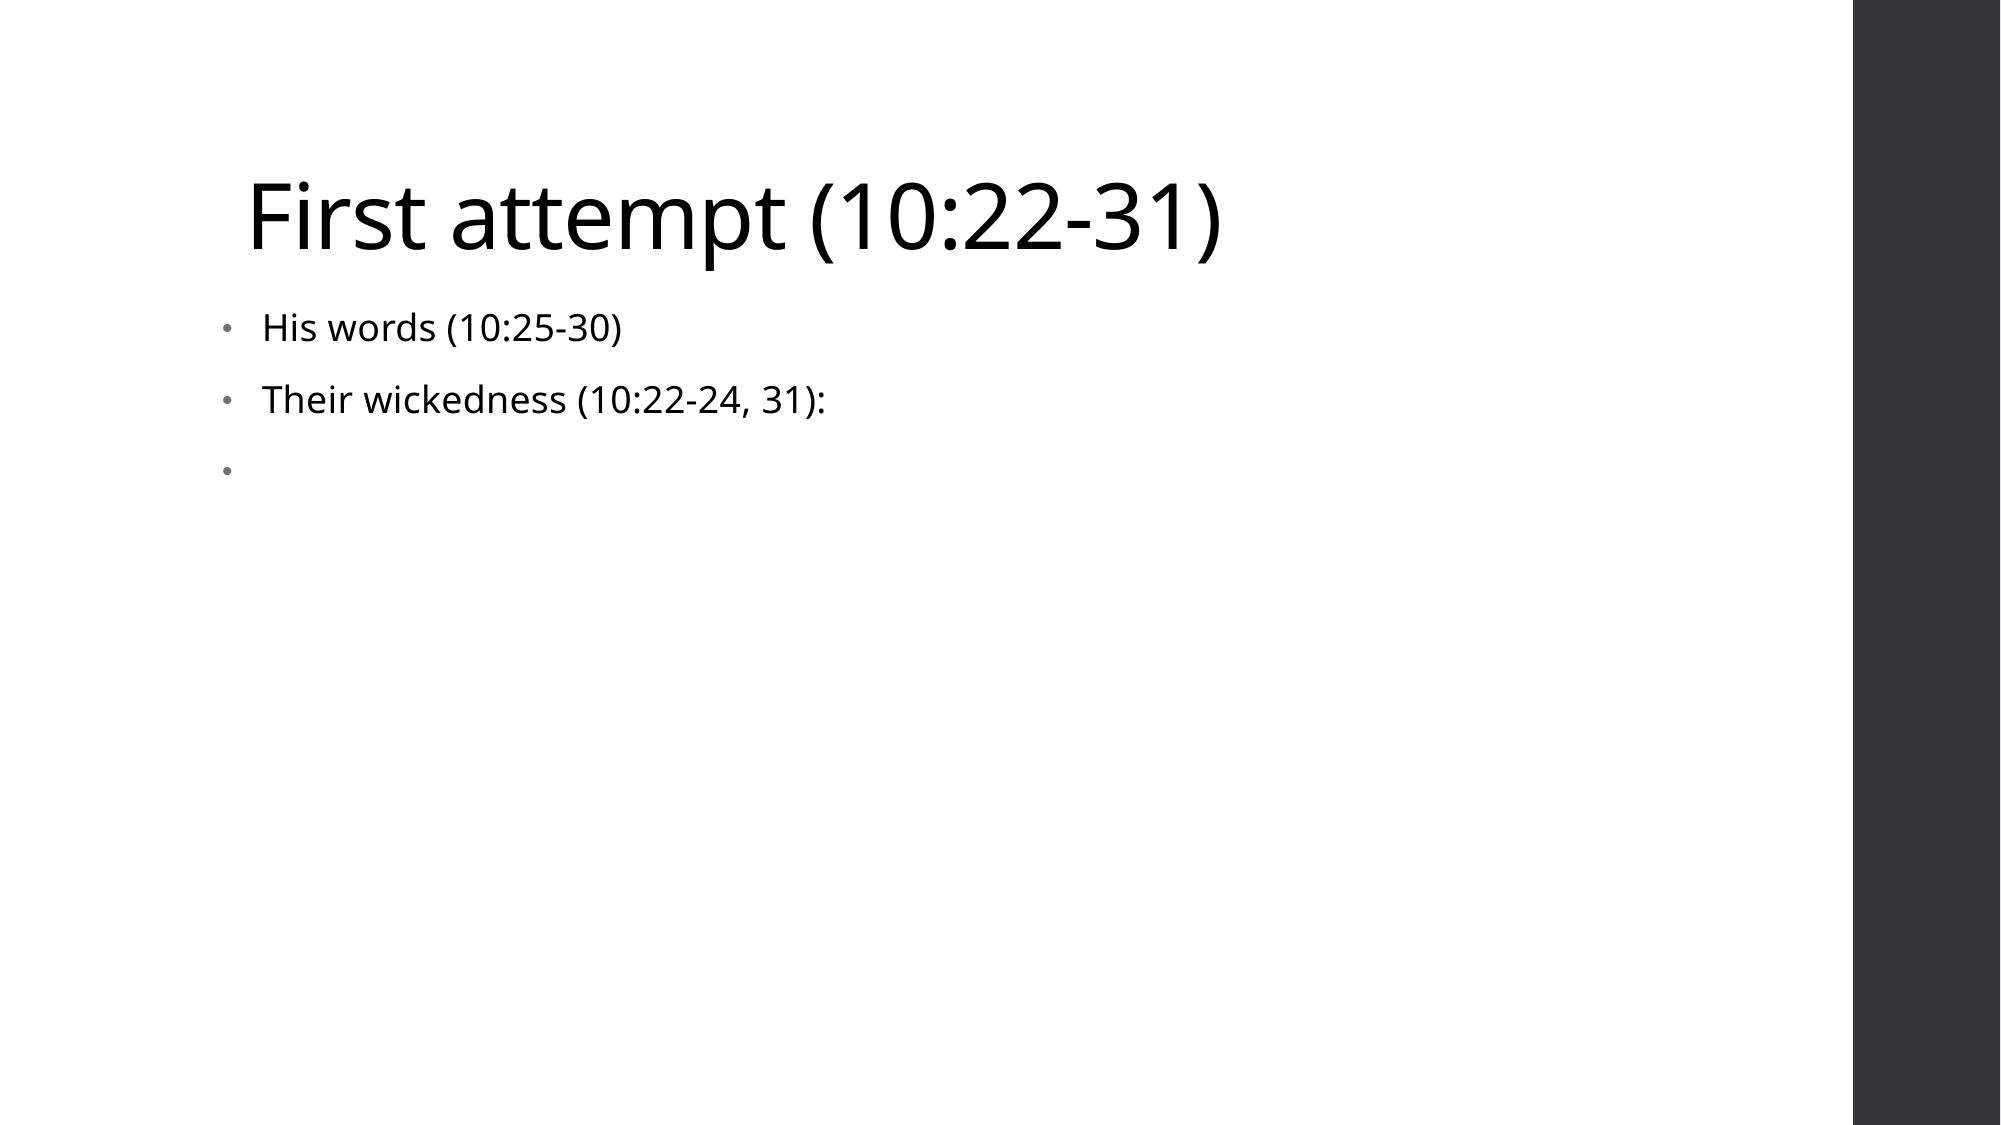

# First attempt (10:22-31)
 His words (10:25-30)
 Their wickedness (10:22-24, 31):